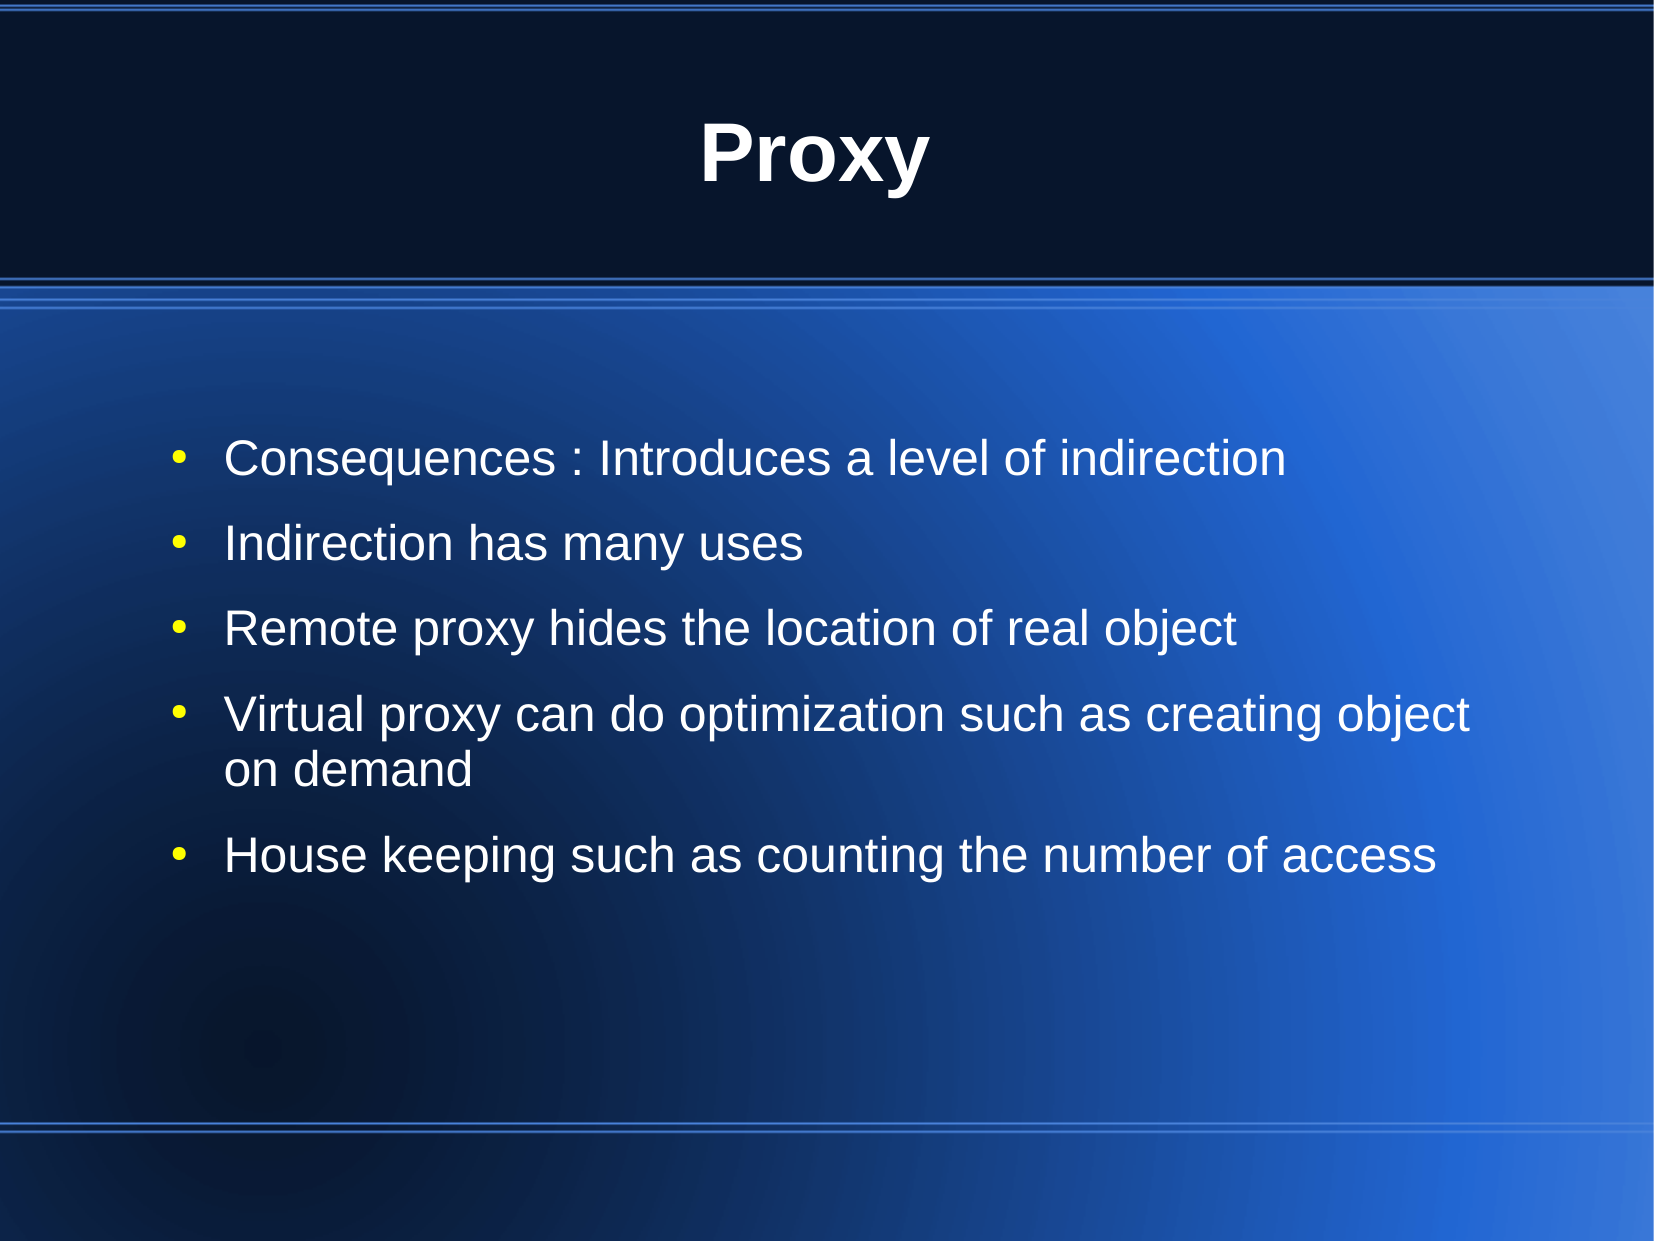

# Proxy
Consequences : Introduces a level of indirection
Indirection has many uses
Remote proxy hides the location of real object
Virtual proxy can do optimization such as creating object on demand
House keeping such as counting the number of access